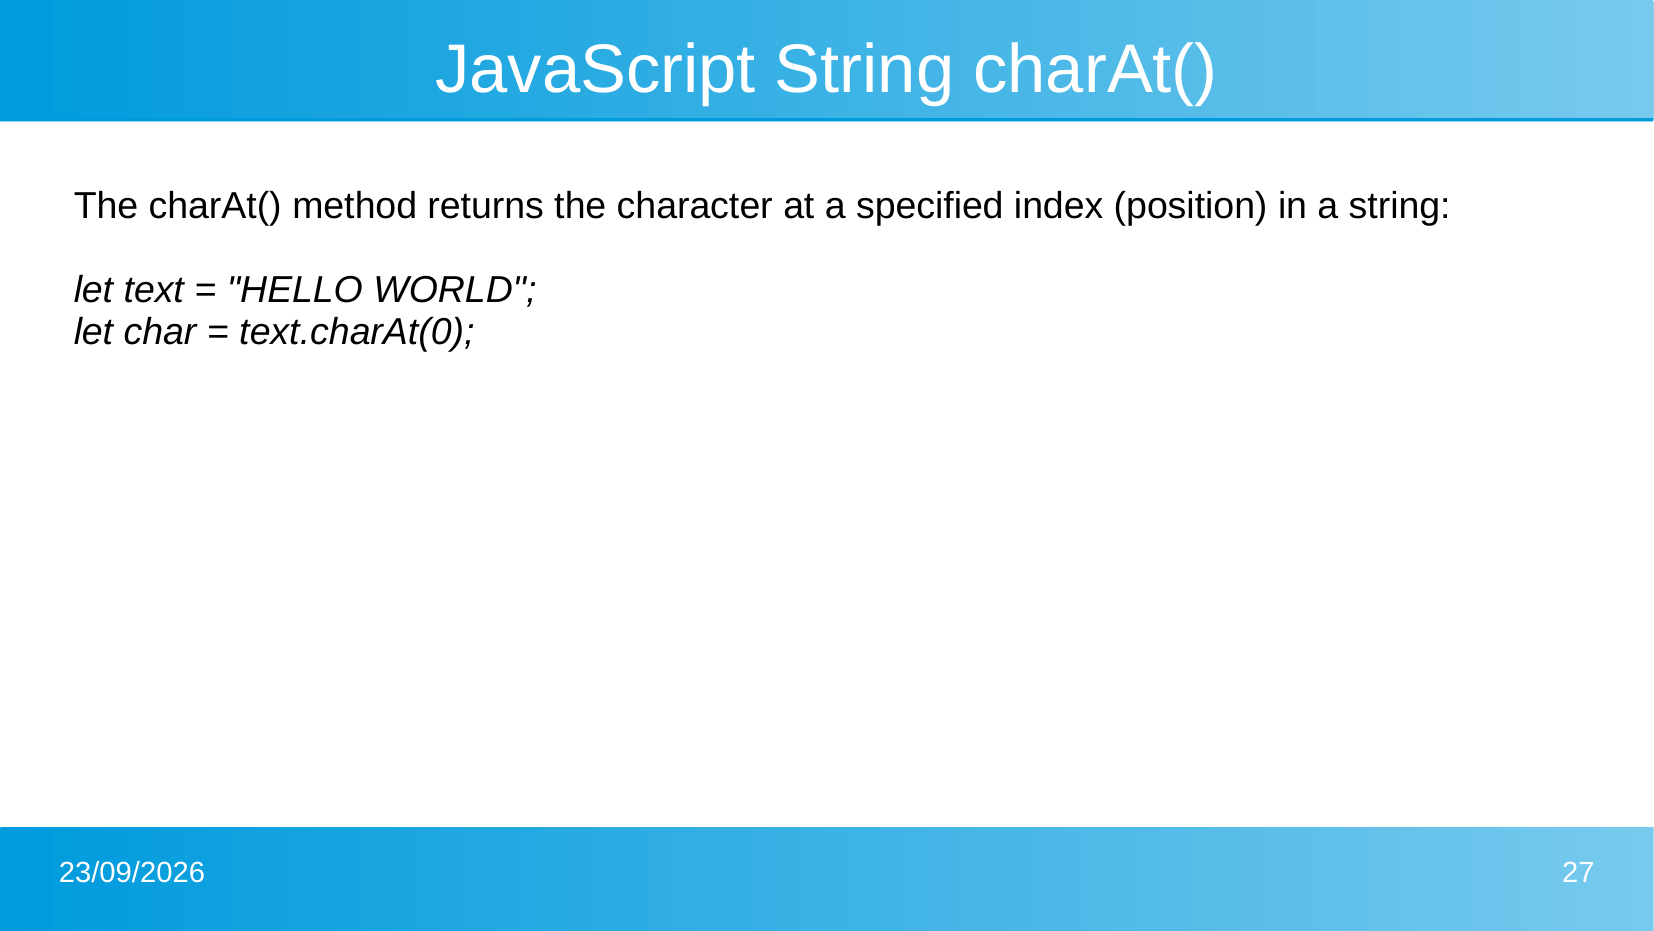

# JavaScript String charAt()
The charAt() method returns the character at a specified index (position) in a string:
let text = "HELLO WORLD";
let char = text.charAt(0);
27